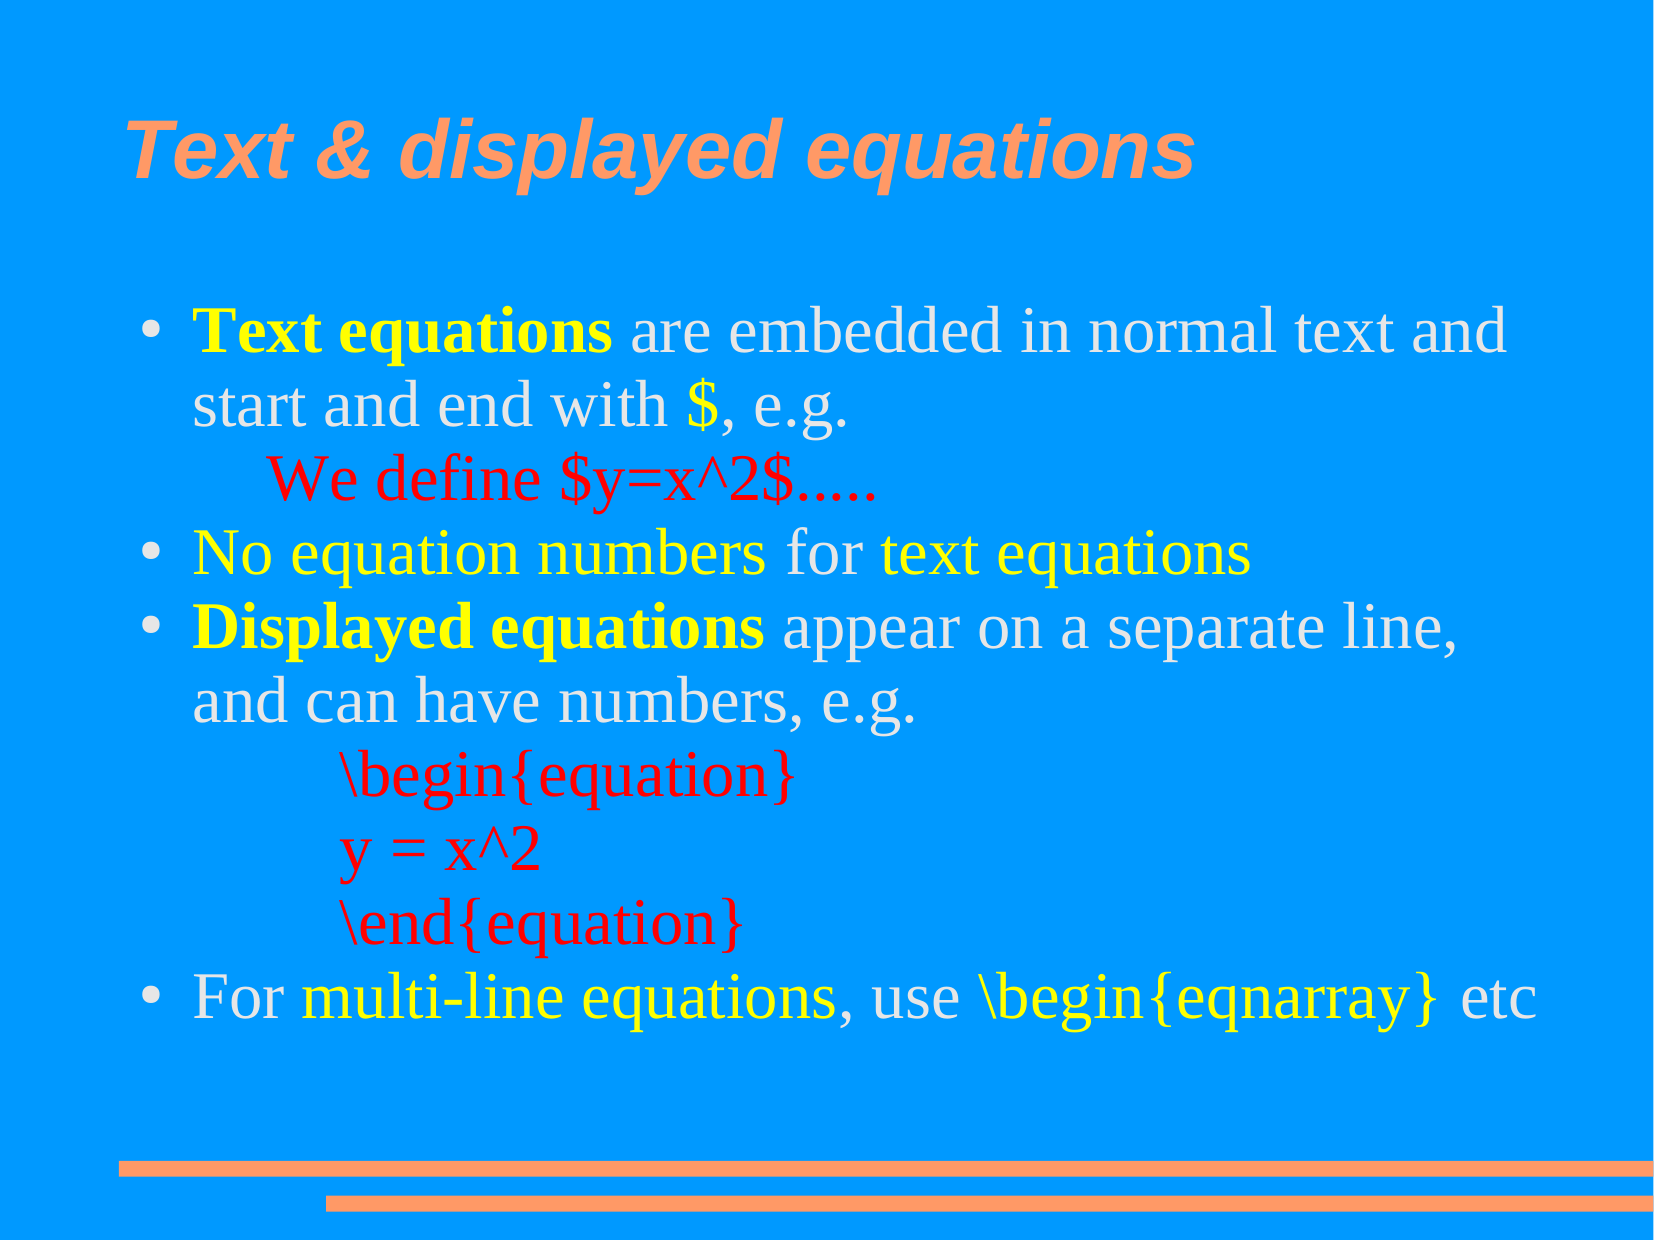

# Text & displayed equations
Text equations are embedded in normal text and start and end with $, e.g.											We define $y=x^2$.....
No equation numbers for text equations
Displayed equations appear on a separate line, and can have numbers, e.g.											\begin{equation}												y = x^2																\end{equation}
For multi-line equations, use \begin{eqnarray} etc